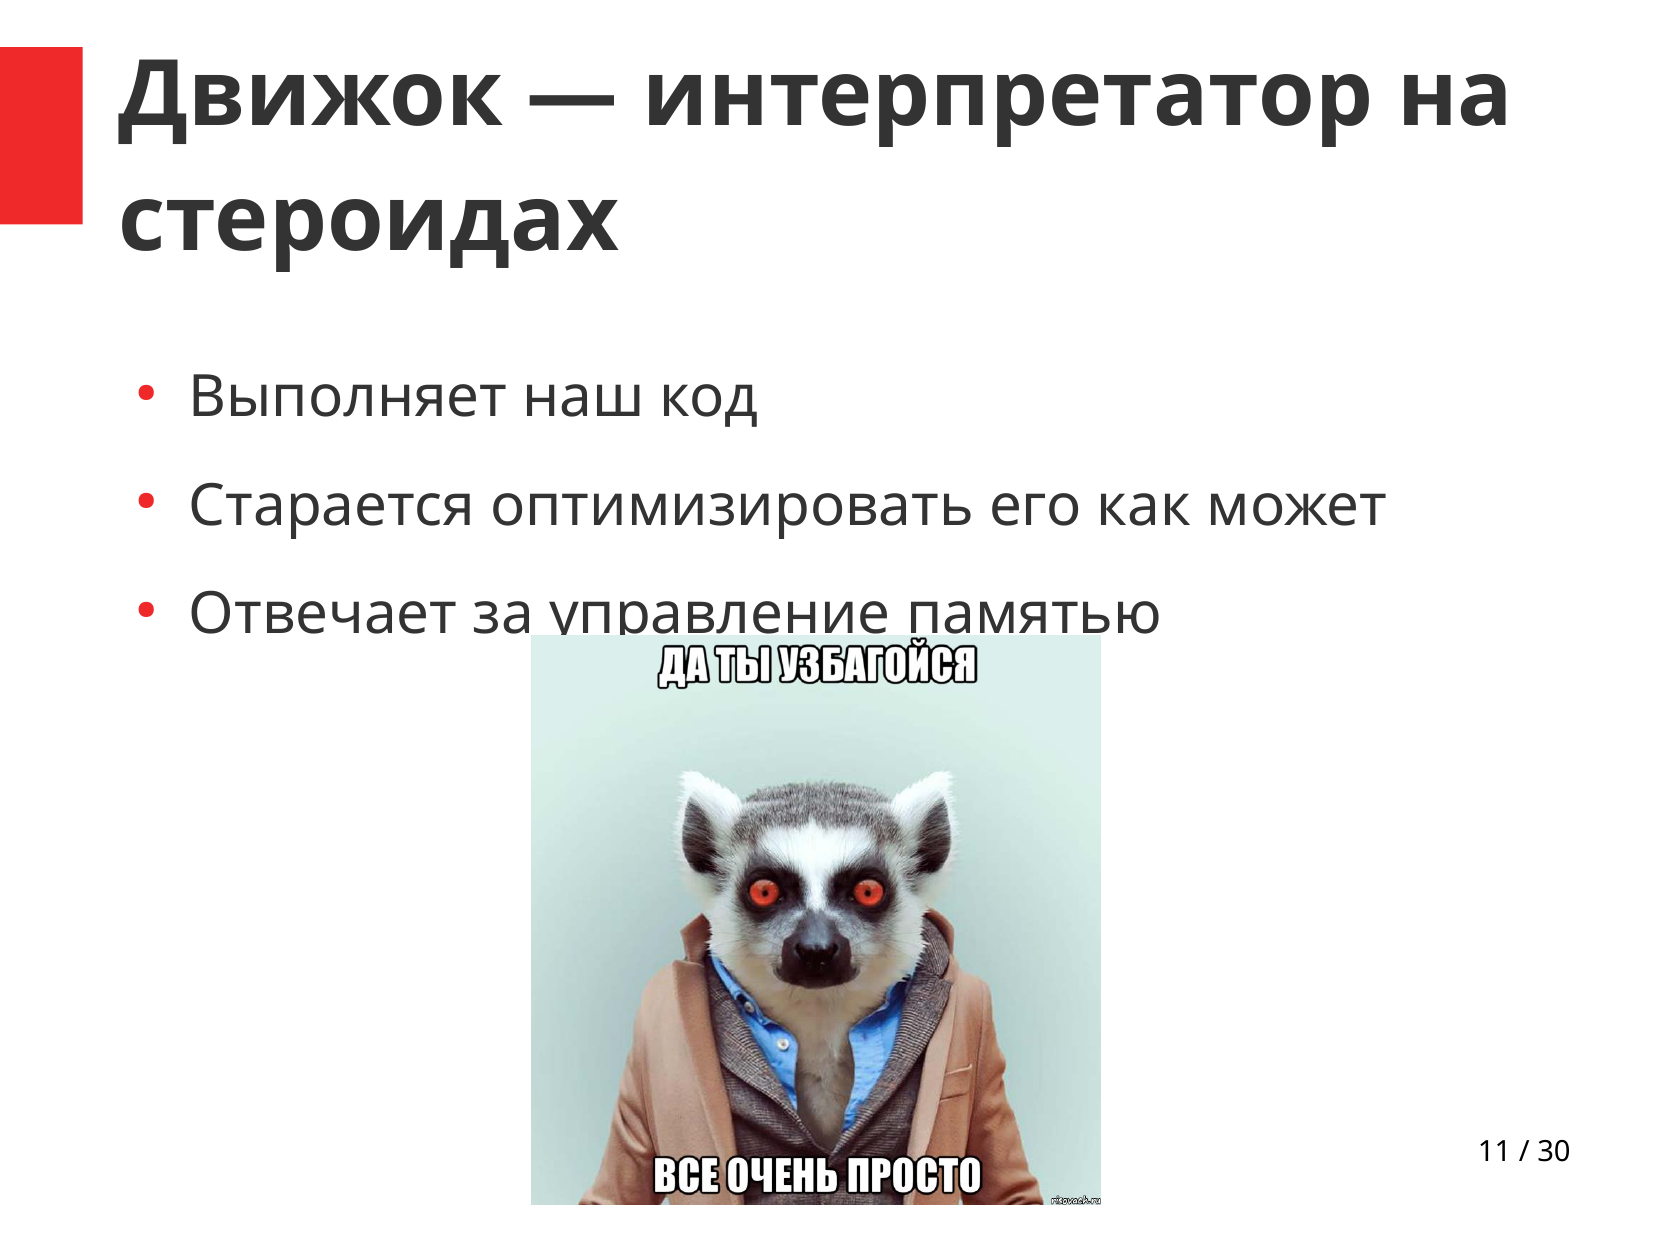

# Движок — интерпретатор на стероидах
Выполняет наш код
Старается оптимизировать его как может
Отвечает за управление памятью
11